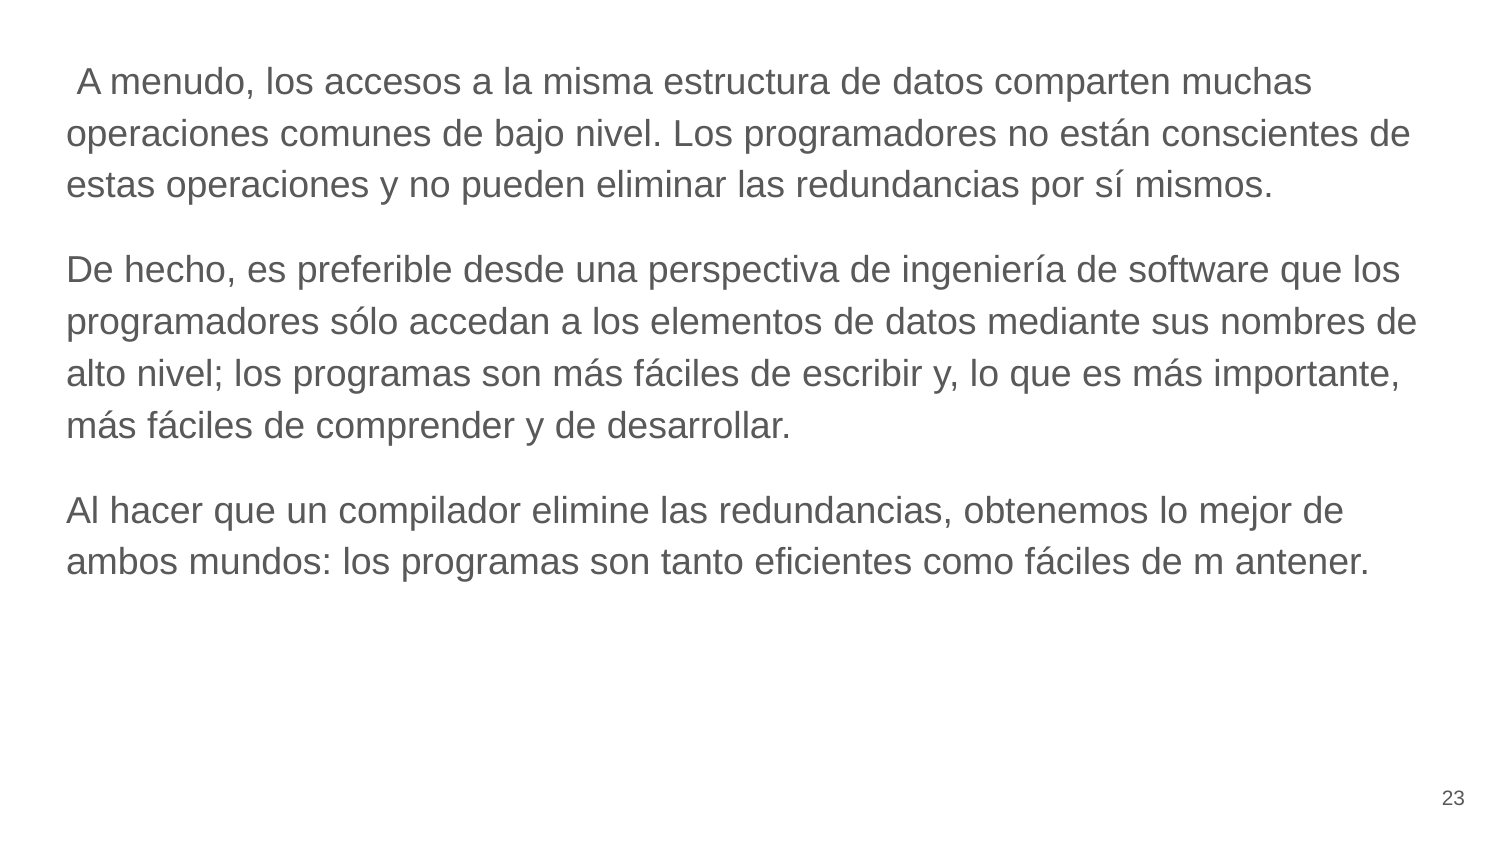

# A menudo, los accesos a la misma estructura de datos comparten muchas operaciones comunes de bajo nivel. Los programadores no están conscientes de estas operaciones y no pueden eliminar las redundancias por sí mismos.
De hecho, es preferible desde una perspectiva de ingeniería de software que los programadores sólo accedan a los elementos de datos mediante sus nombres de alto nivel; los programas son más fáciles de escribir y, lo que es más importante, más fáciles de comprender y de desarrollar.
Al hacer que un compilador elimine las redundancias, obtenemos lo mejor de ambos mundos: los programas son tanto eficientes como fáciles de m antener.